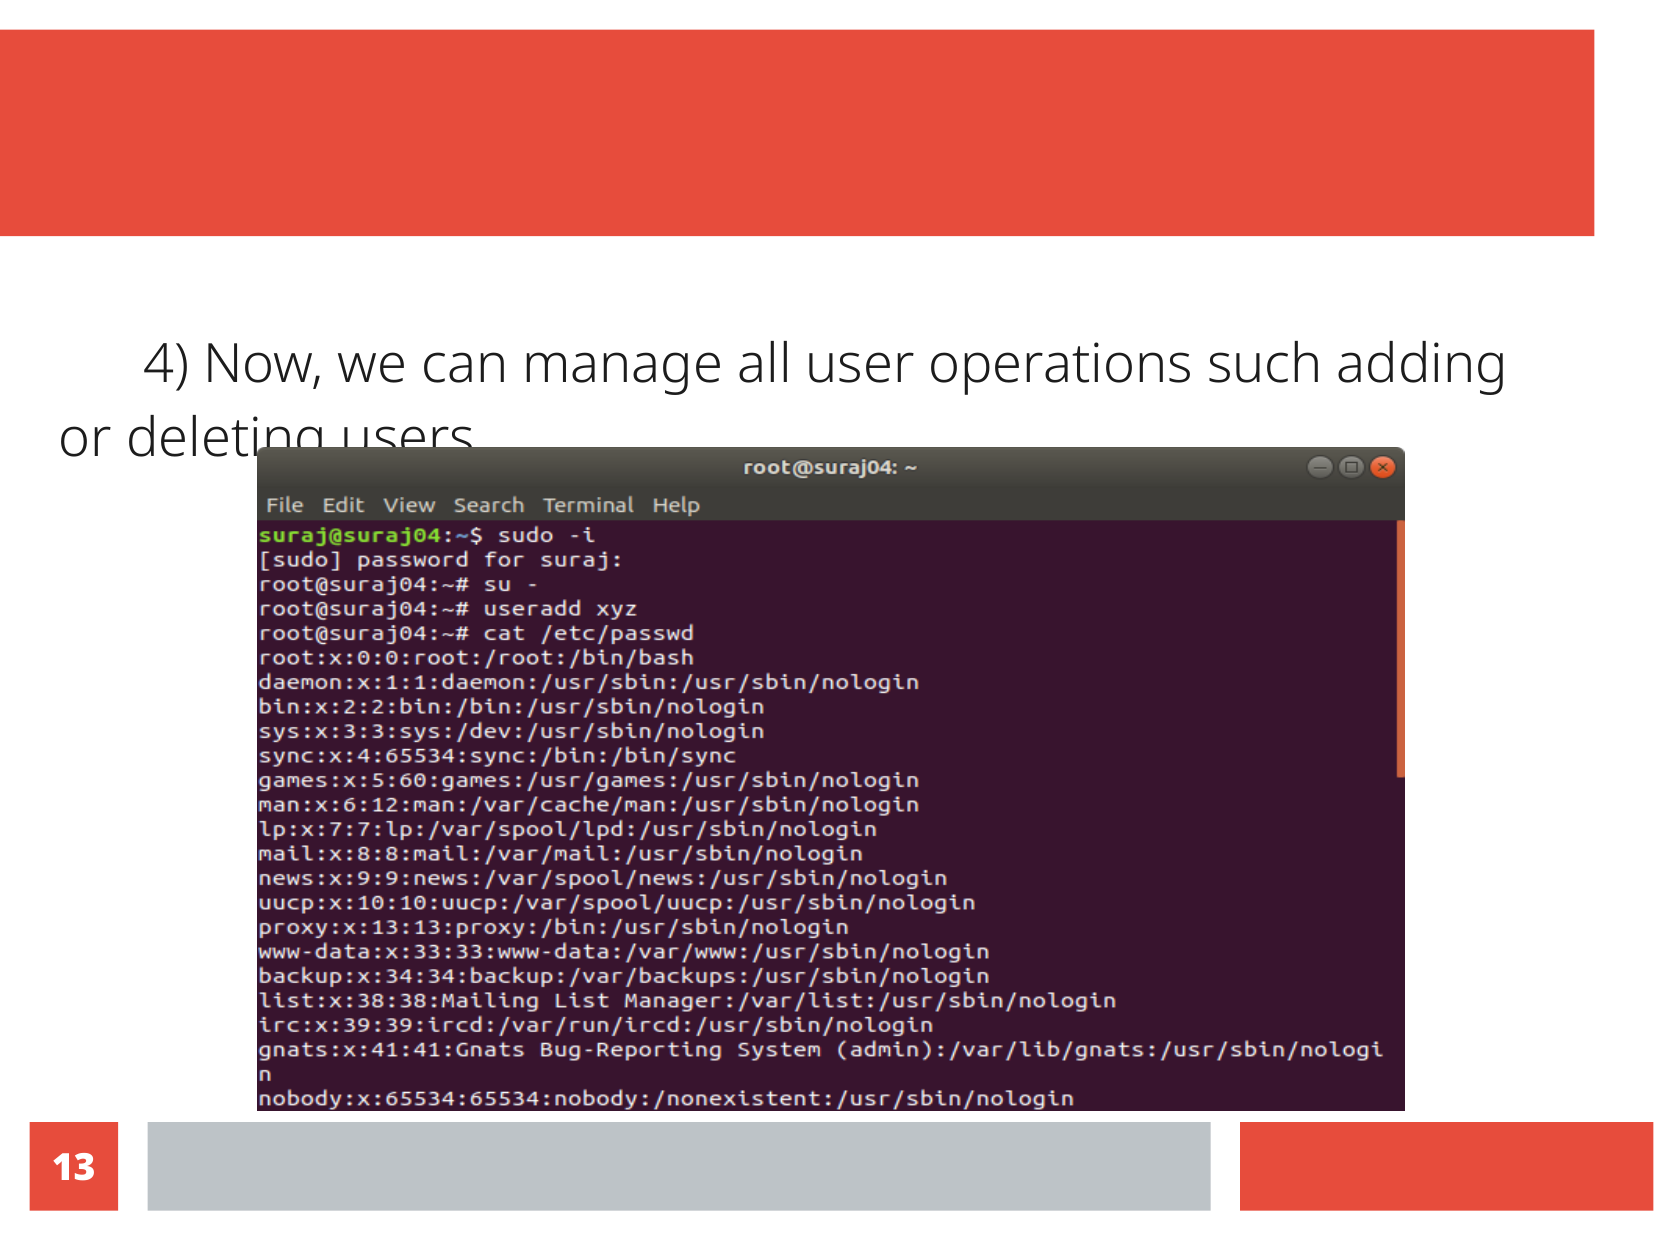

#
 4) Now, we can manage all user operations such adding or deleting users.
13